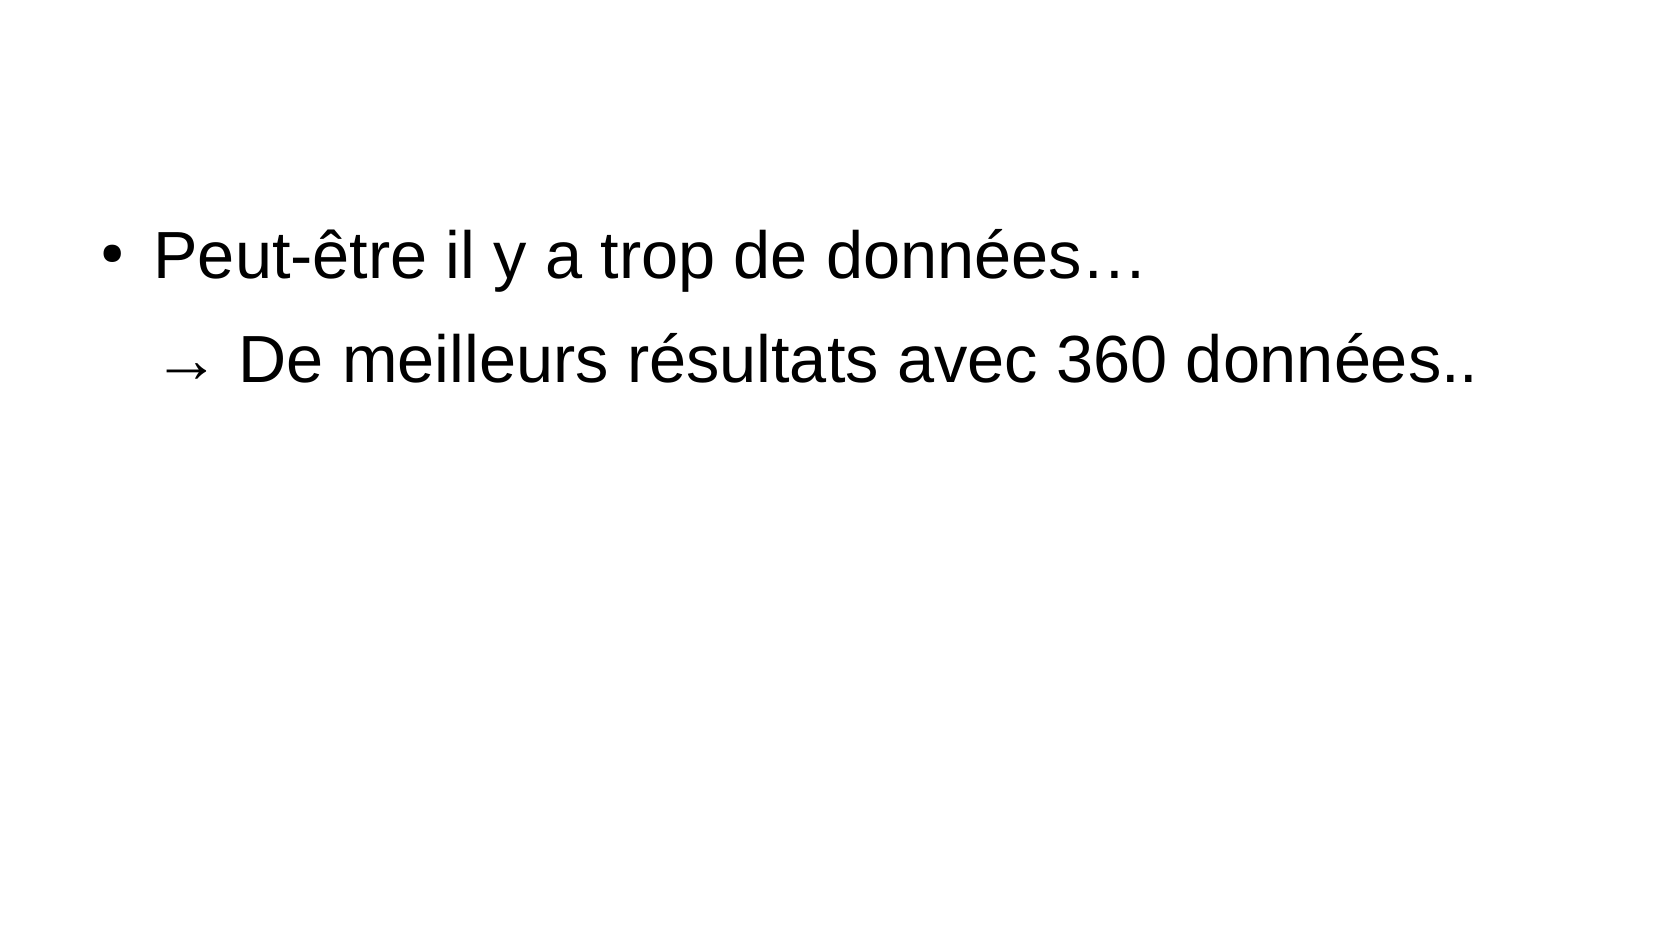

# Peut-être il y a trop de données…
→ De meilleurs résultats avec 360 données..